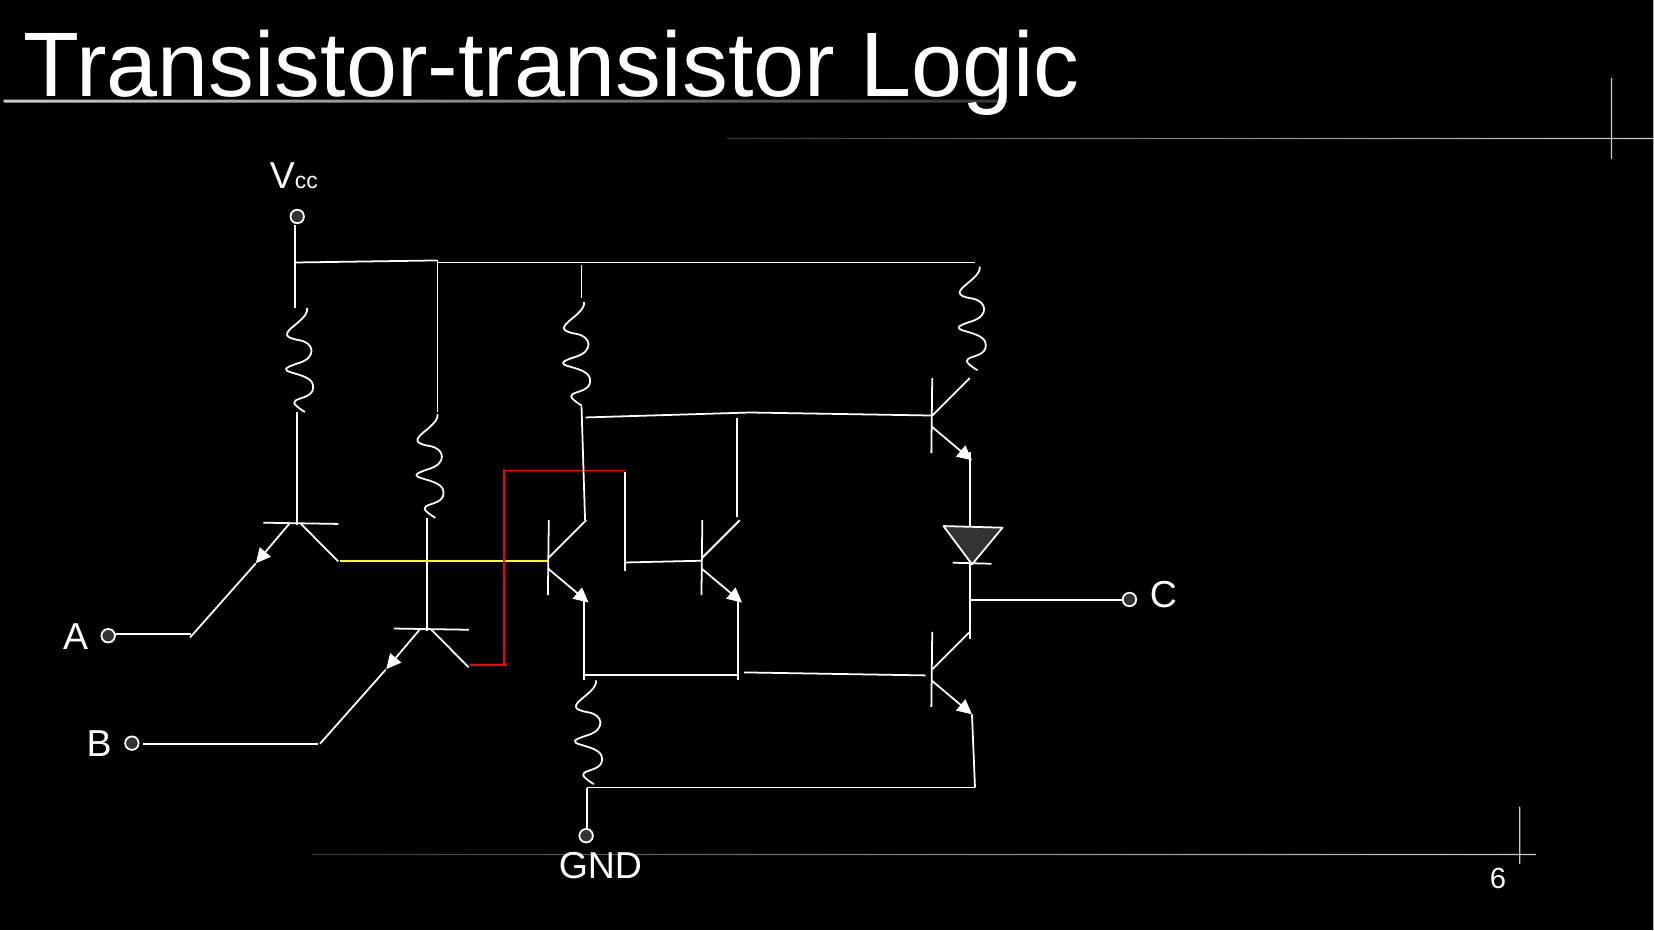

# Transistor-transistor Logic
Vcc
C
A
B
GND
6